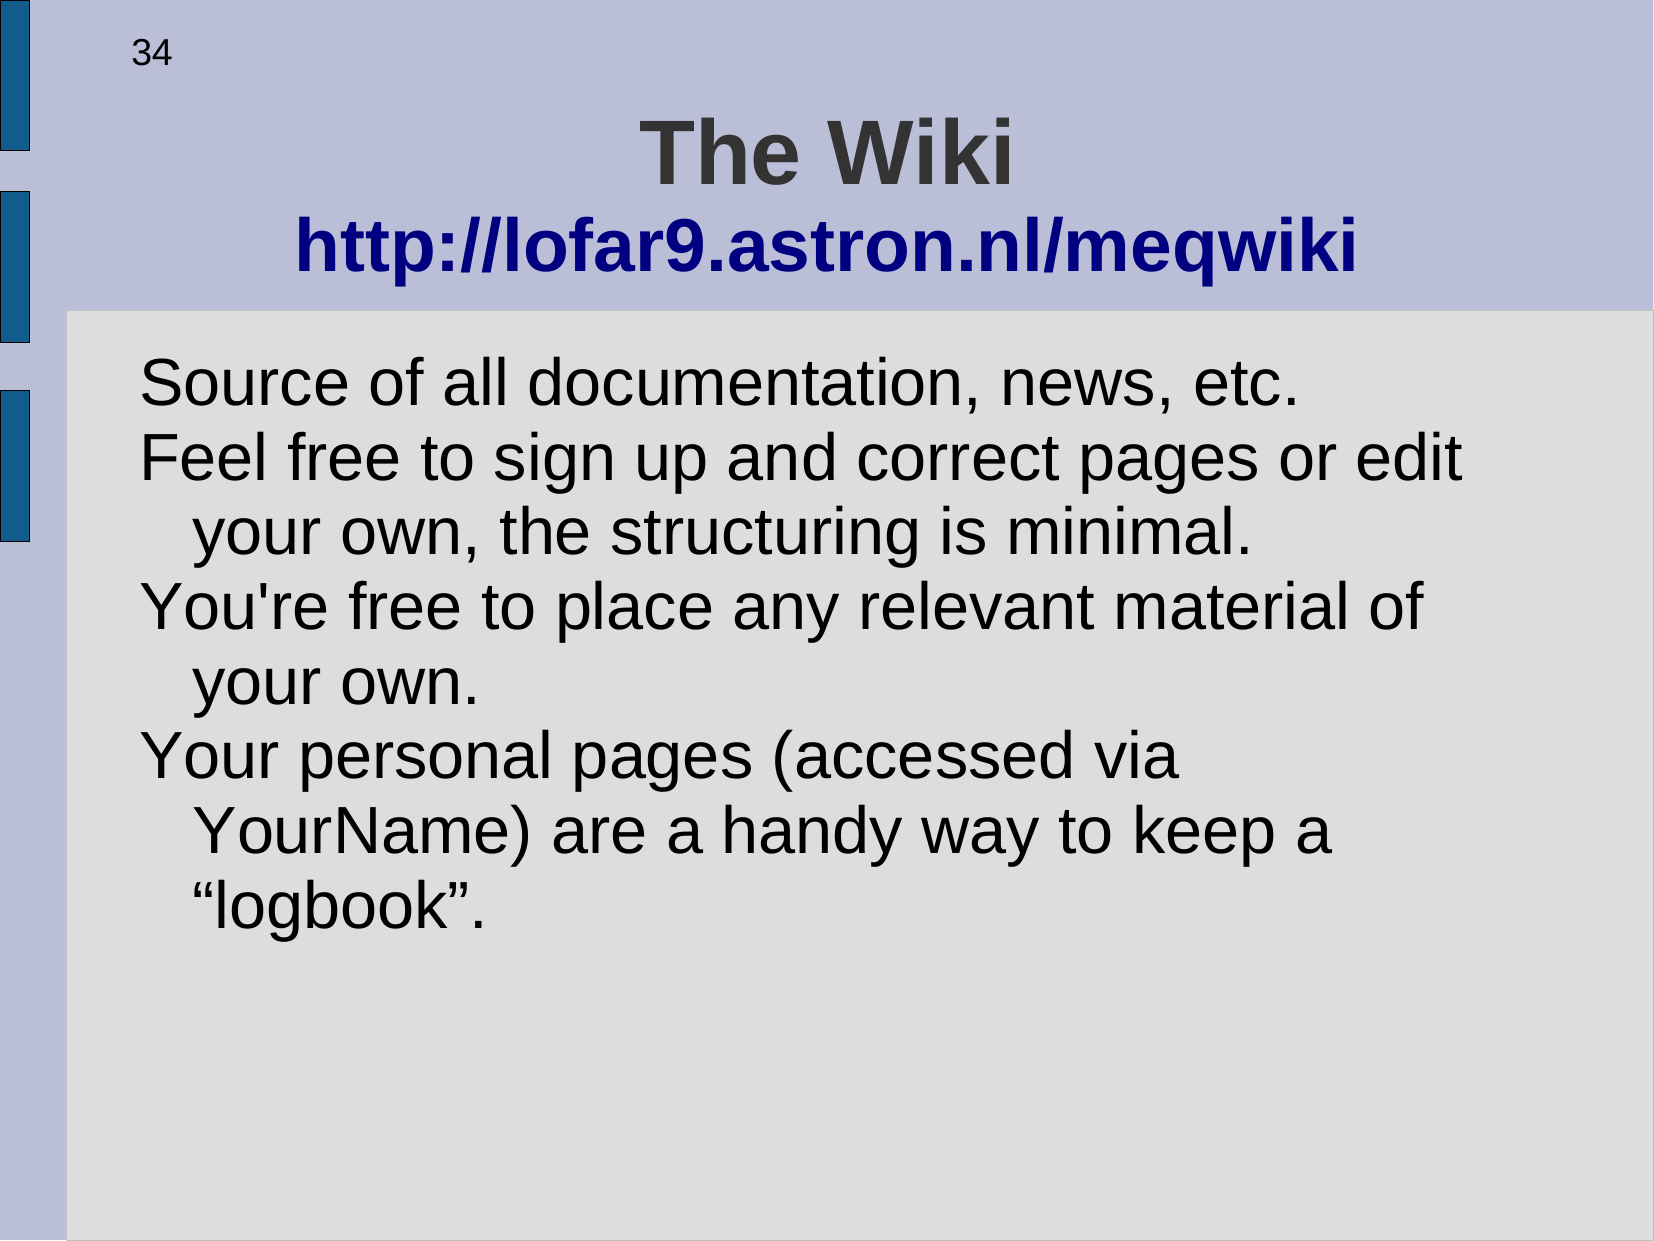

# The Wiki http://lofar9.astron.nl/meqwiki
Source of all documentation, news, etc.
Feel free to sign up and correct pages or edit your own, the structuring is minimal.
You're free to place any relevant material of your own.
Your personal pages (accessed via YourName) are a handy way to keep a “logbook”.